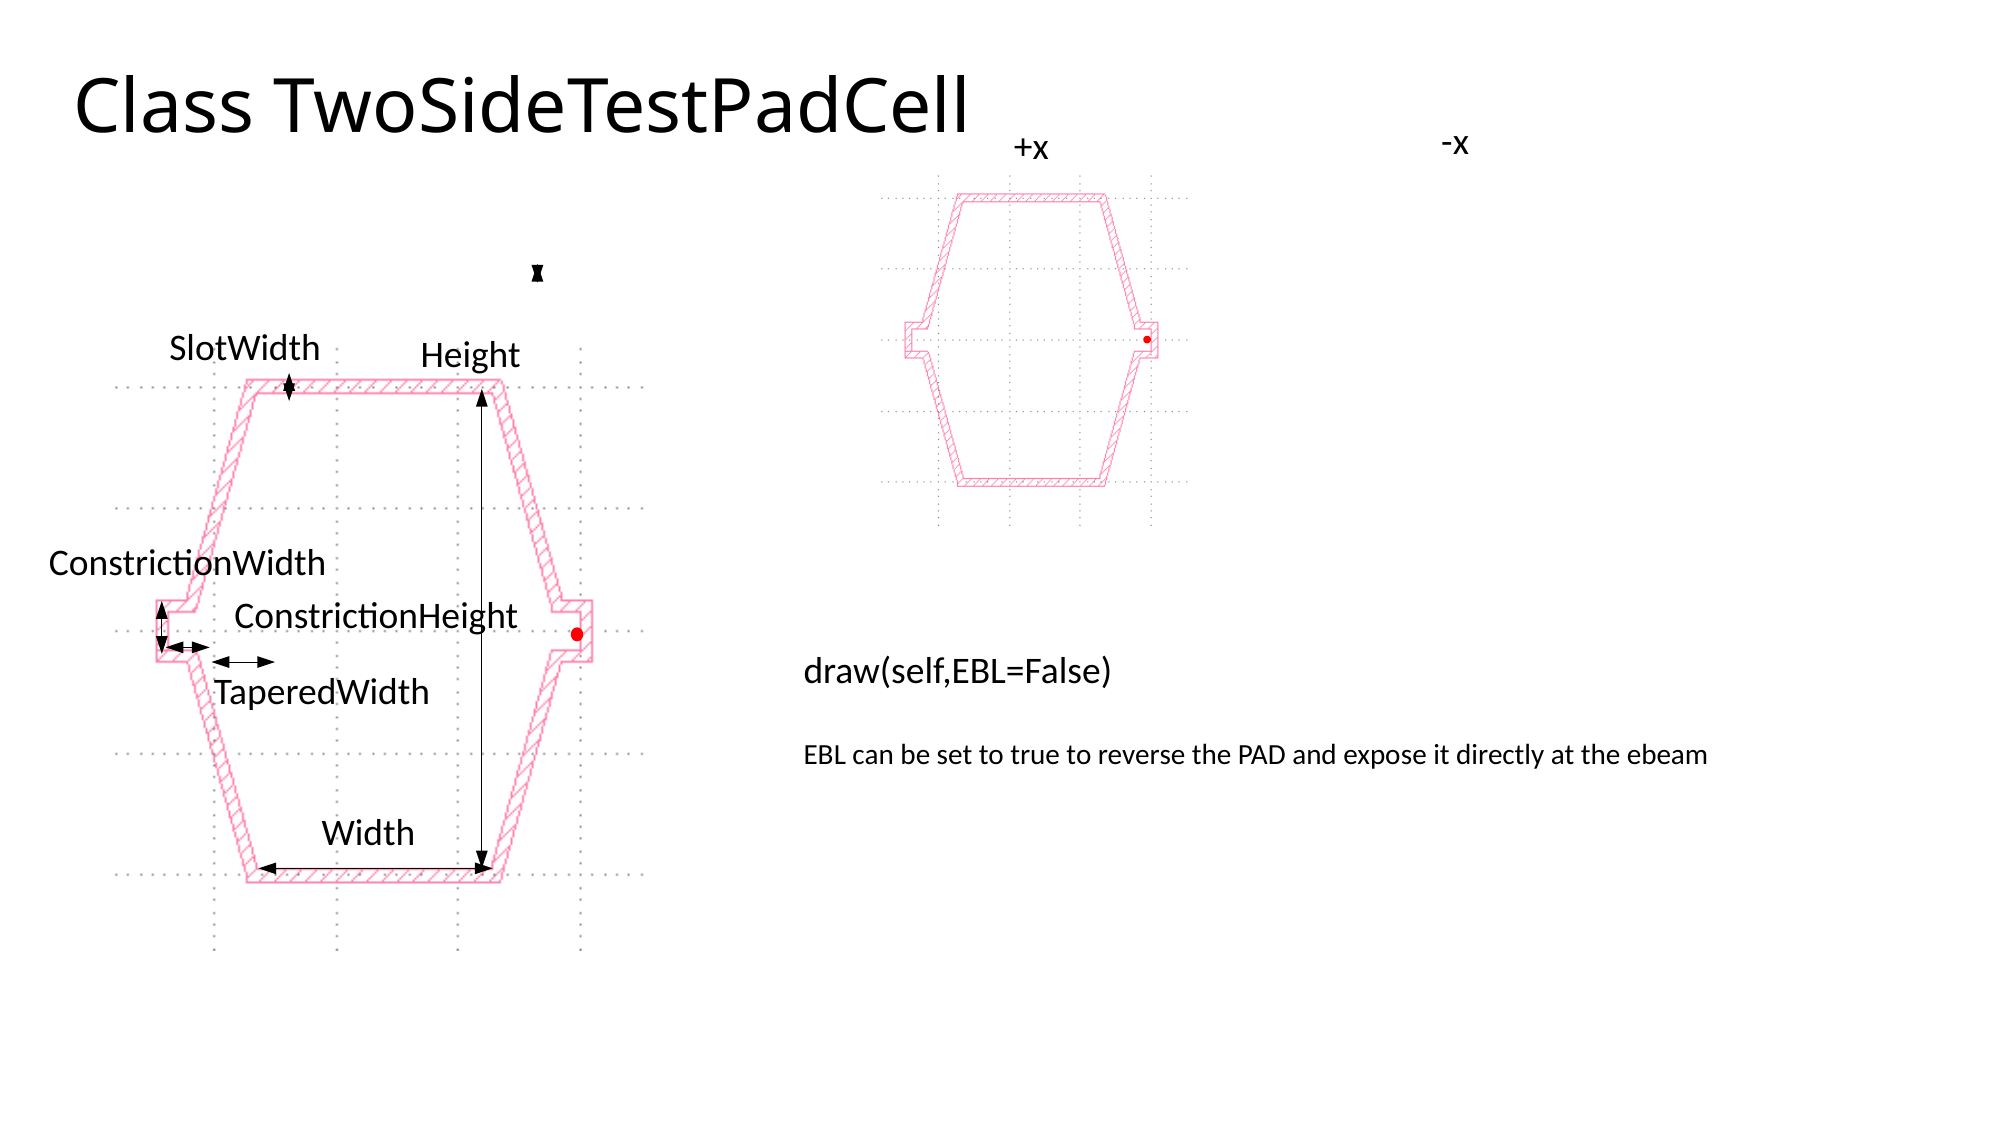

# Class TwoSideTestPadCell
-x
+x
SlotWidth
Height
ConstrictionWidth
ConstrictionHeight
draw(self,EBL=False)
TaperedWidth
EBL can be set to true to reverse the PAD and expose it directly at the ebeam
Width